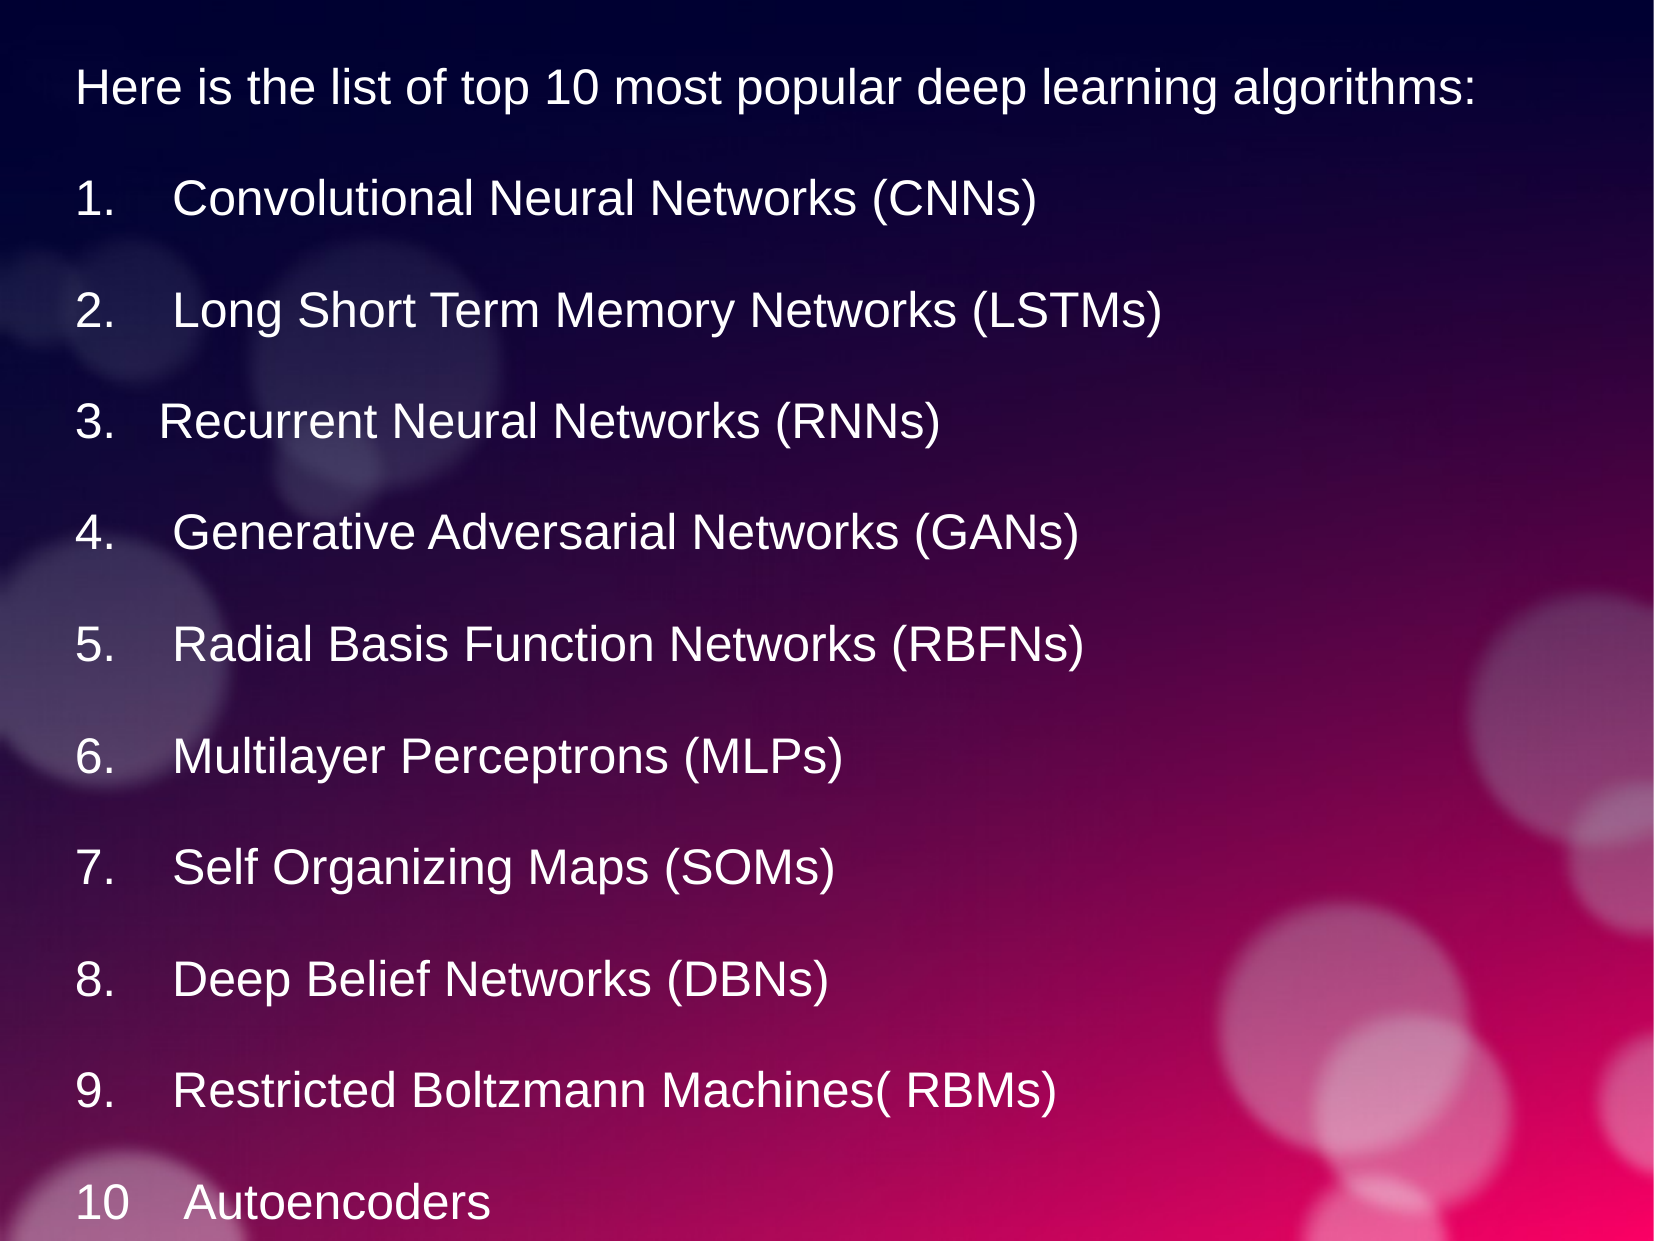

Here is the list of top 10 most popular deep learning algorithms:
1. Convolutional Neural Networks (CNNs)
2. Long Short Term Memory Networks (LSTMs)
3. Recurrent Neural Networks (RNNs)
4. Generative Adversarial Networks (GANs)
5. Radial Basis Function Networks (RBFNs)
6. Multilayer Perceptrons (MLPs)
7. Self Organizing Maps (SOMs)
8. Deep Belief Networks (DBNs)
9. Restricted Boltzmann Machines( RBMs)
10 Autoencoders